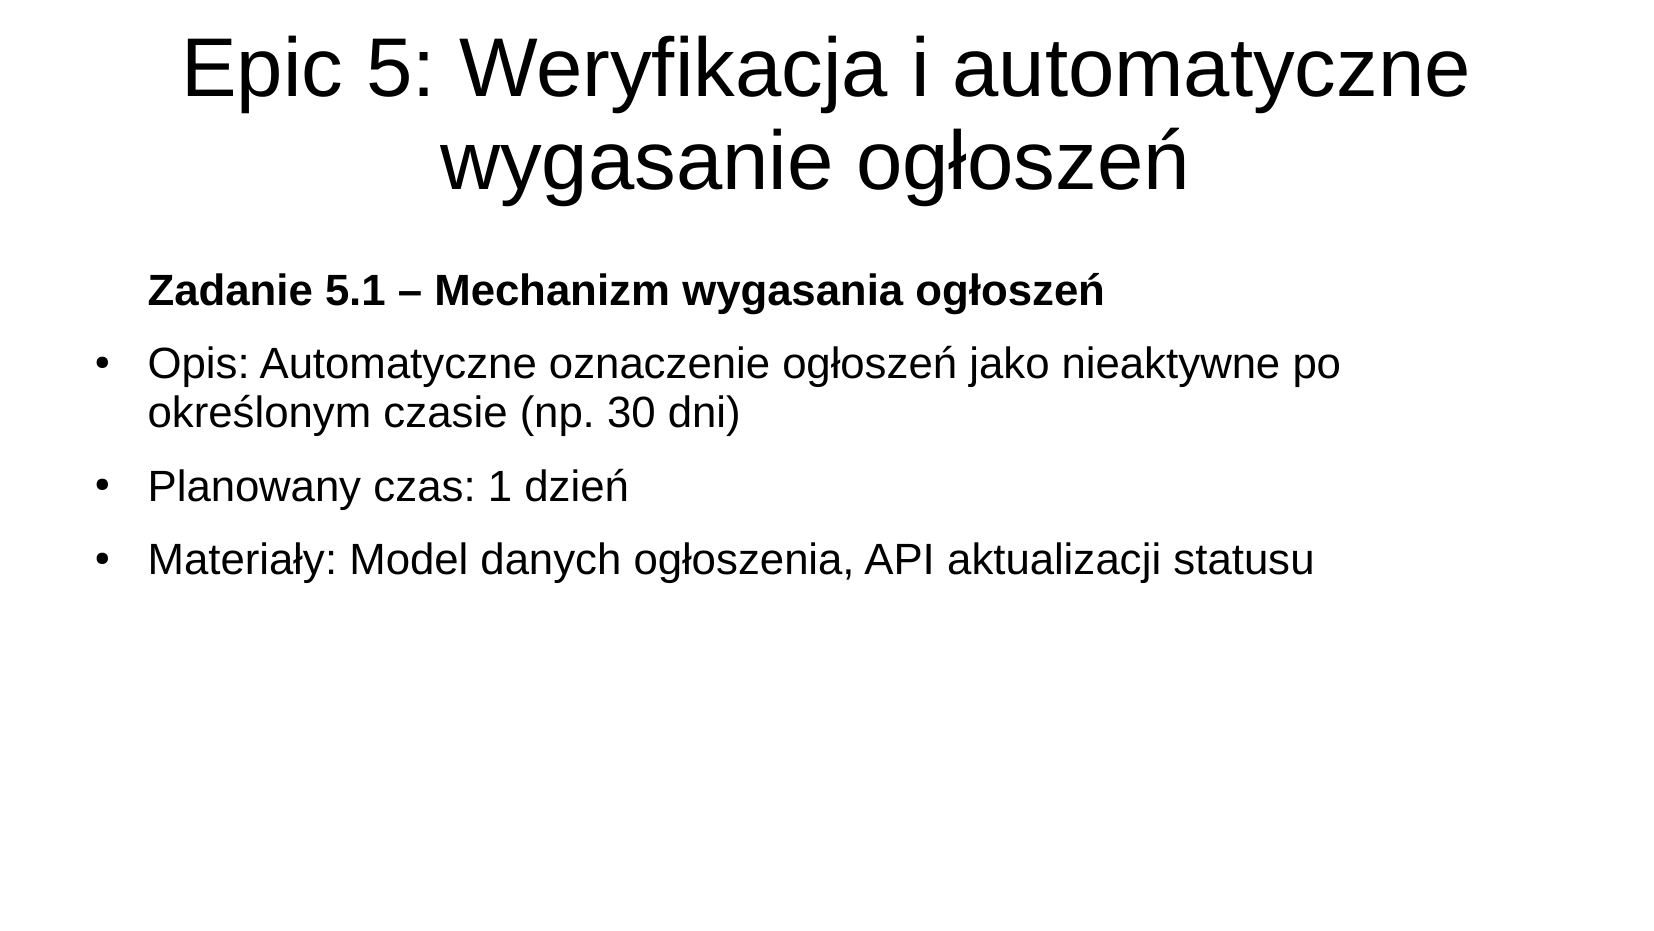

# Epic 5: Weryfikacja i automatyczne wygasanie ogłoszeń
Zadanie 5.1 – Mechanizm wygasania ogłoszeń
Opis: Automatyczne oznaczenie ogłoszeń jako nieaktywne po określonym czasie (np. 30 dni)
Planowany czas: 1 dzień
Materiały: Model danych ogłoszenia, API aktualizacji statusu